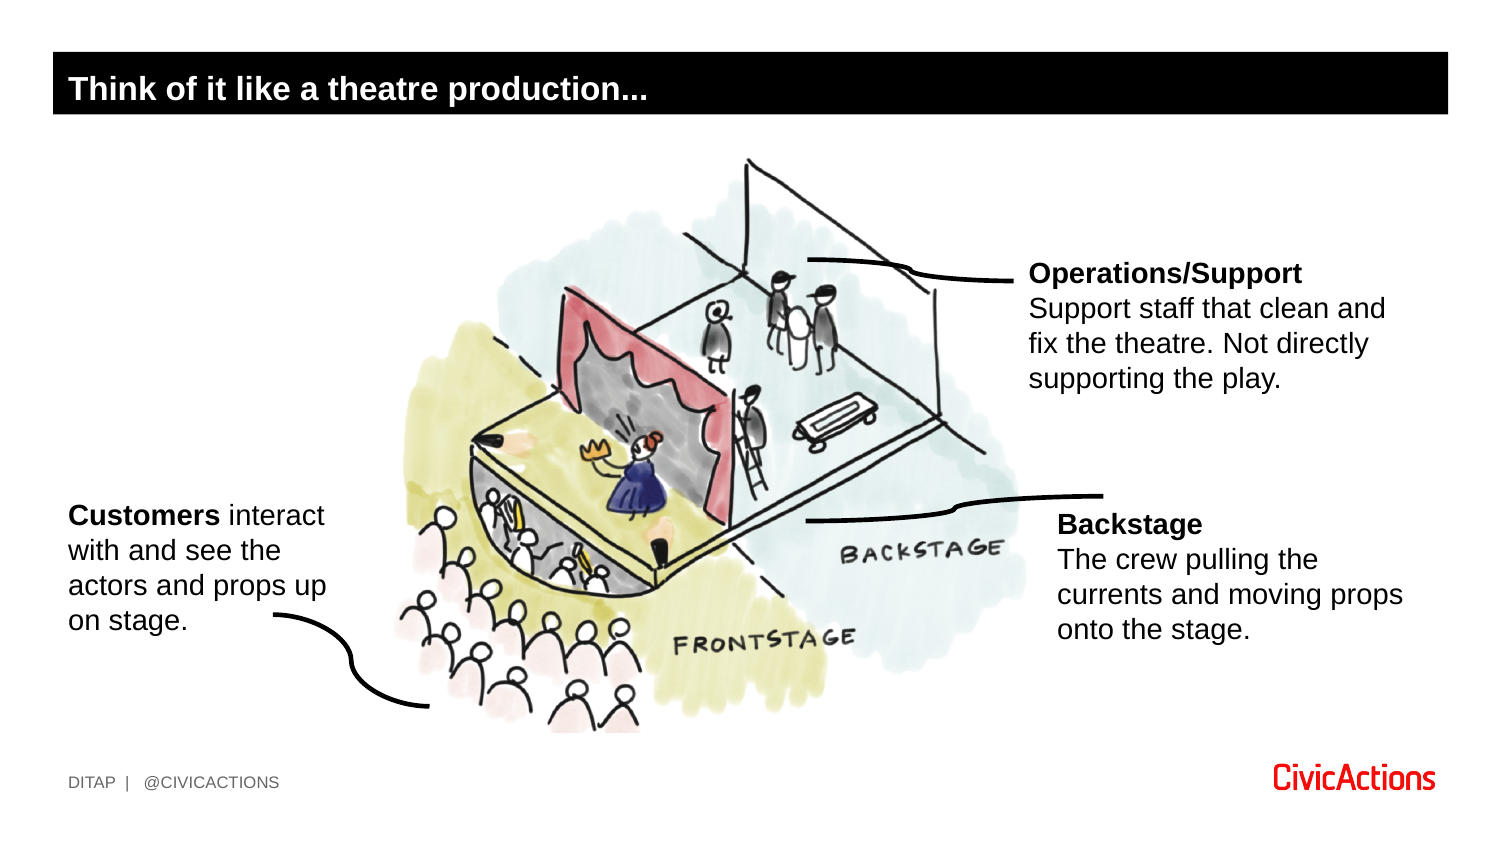

# Think of it like a theatre production...
Operations/Support
Support staff that clean and fix the theatre. Not directly supporting the play.
Customers interact with and see the actors and props up on stage.
Backstage
The crew pulling the currents and moving props onto the stage.